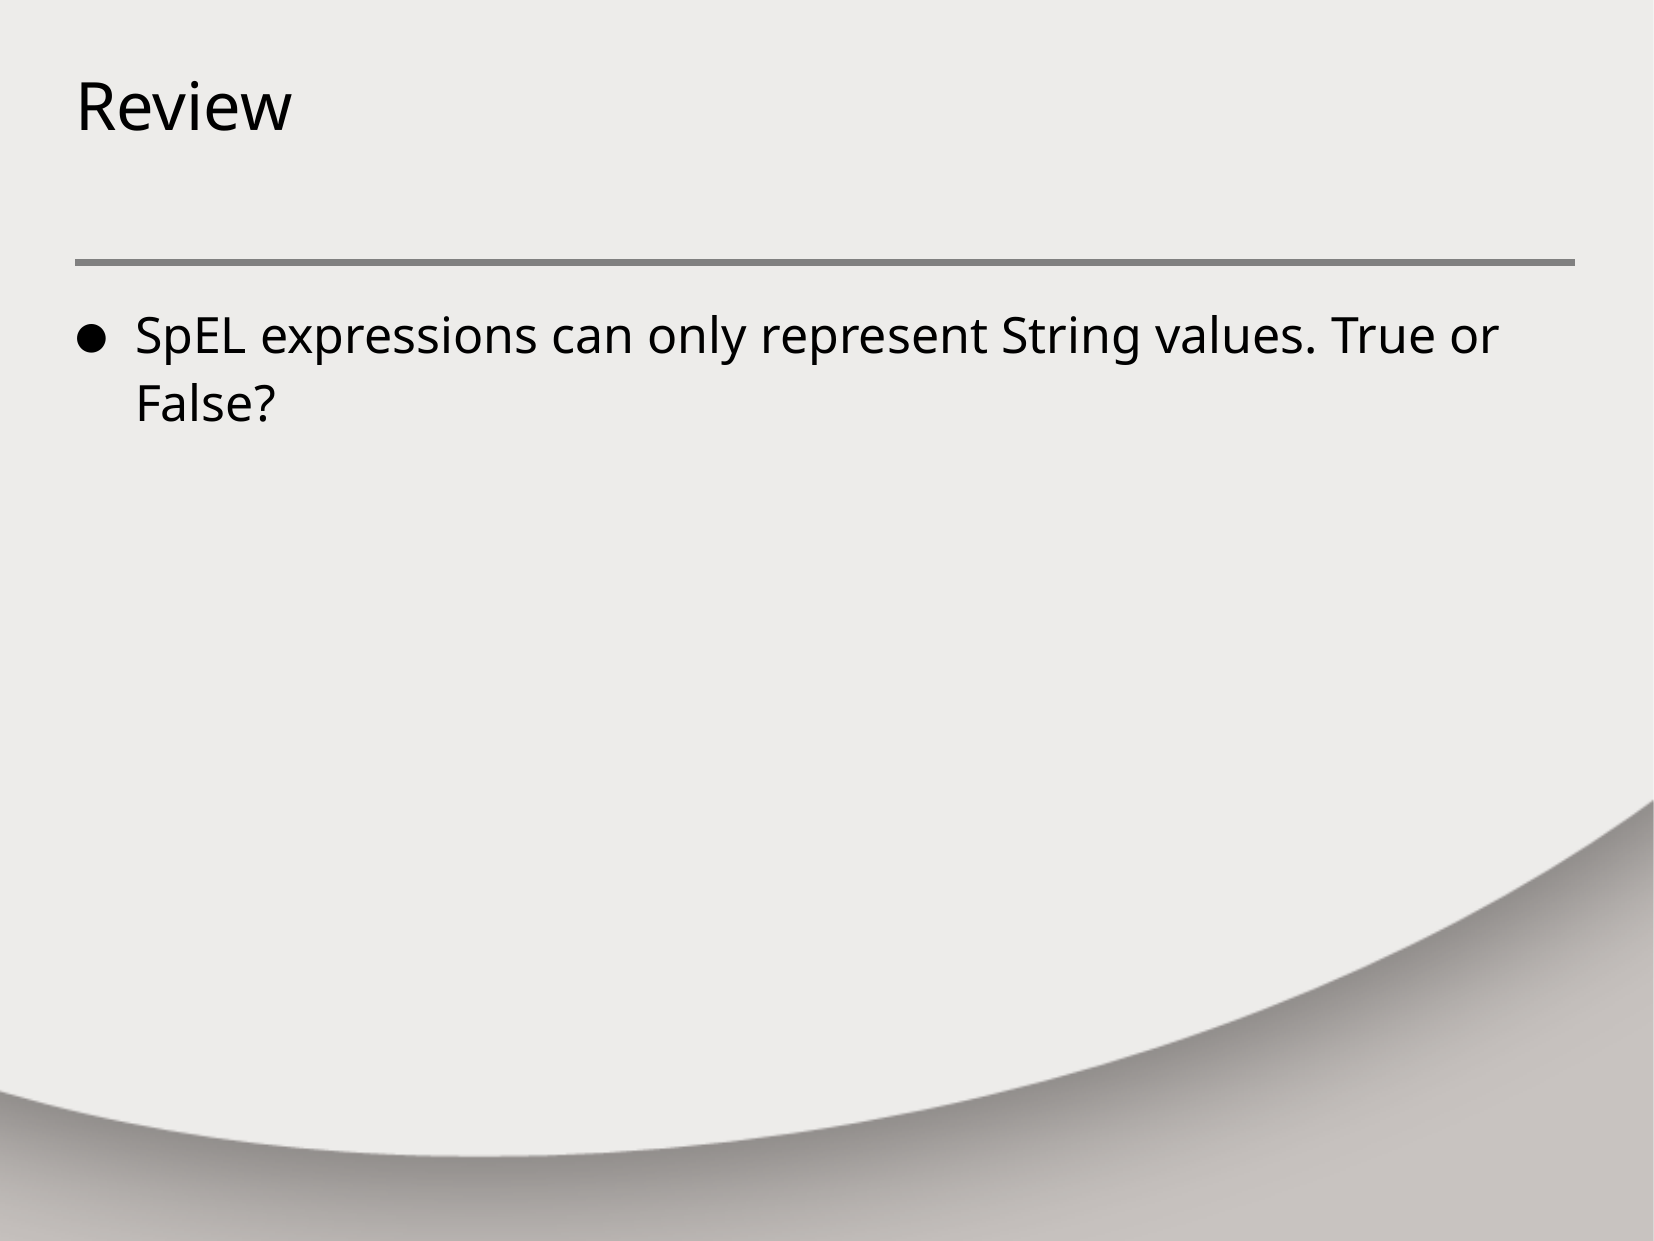

# Review
SpEL expressions can only represent String values. True or False?